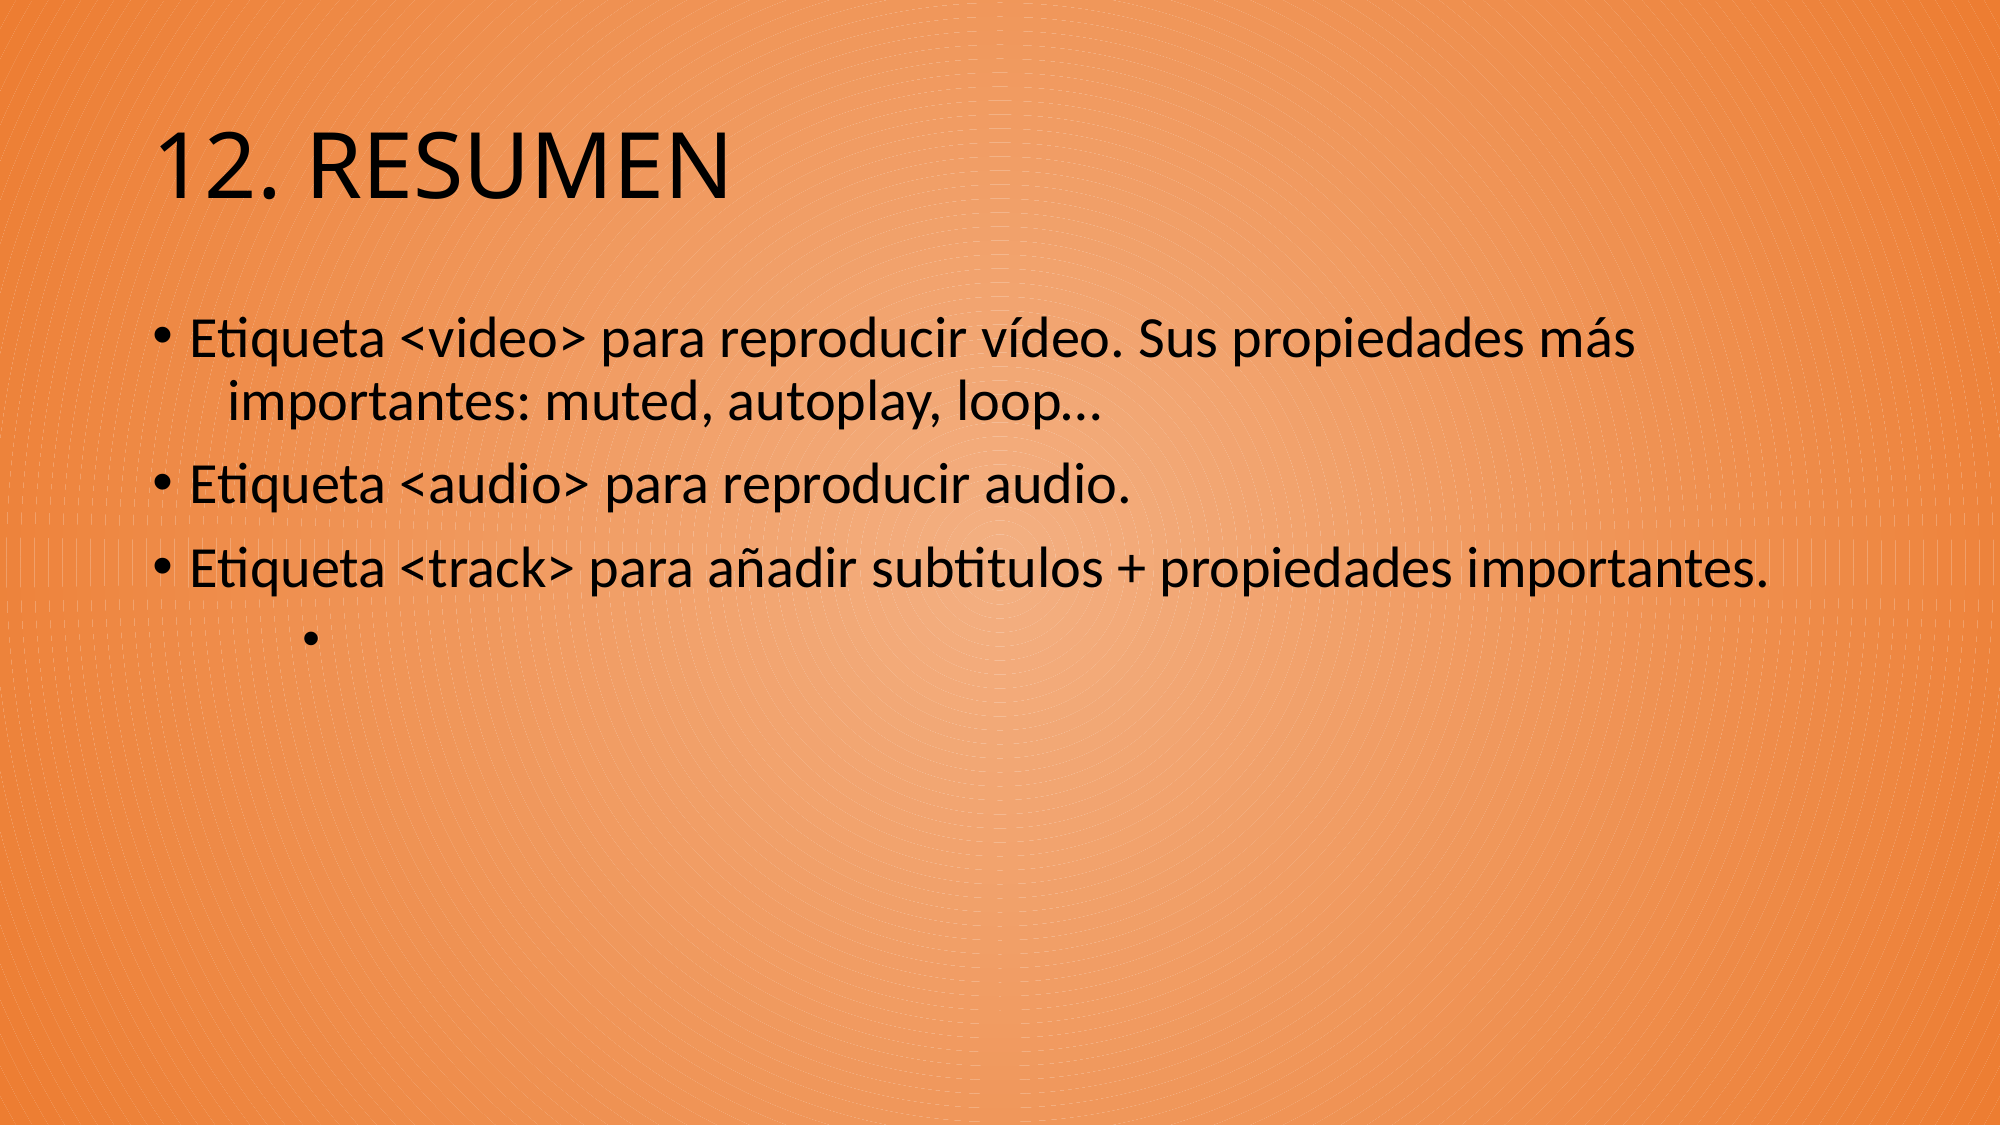

# 12. RESUMEN
Etiqueta <video> para reproducir vídeo. Sus propiedades más importantes: muted, autoplay, loop…
Etiqueta <audio> para reproducir audio.
Etiqueta <track> para añadir subtitulos + propiedades importantes.